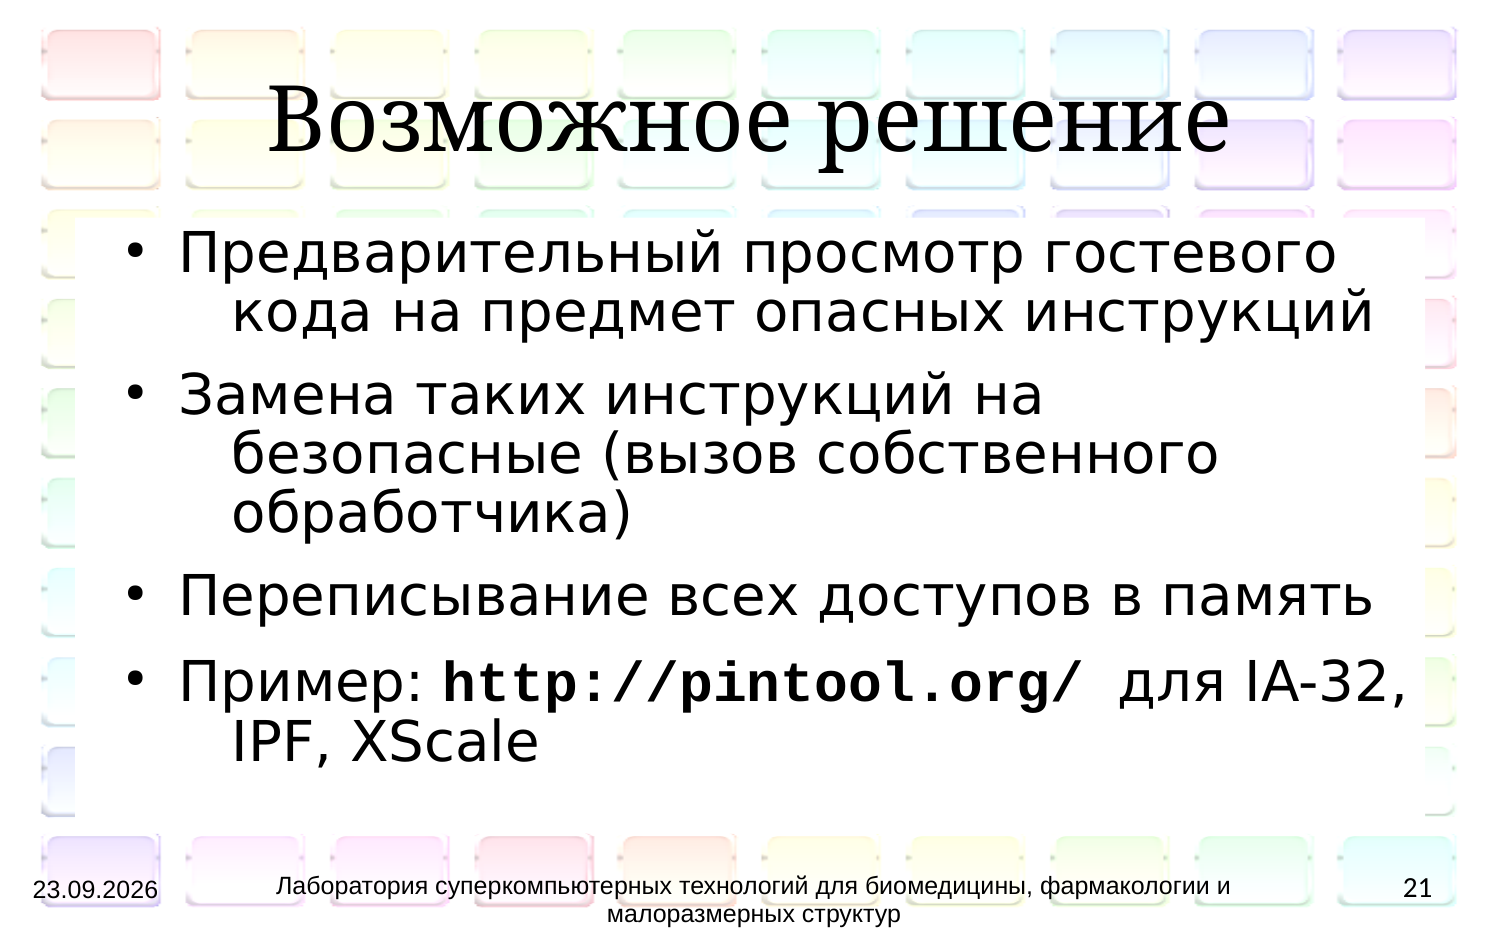

# Возможное решение
Предварительный просмотр гостевого кода на предмет опасных инструкций
Замена таких инструкций на безопасные (вызов собственного обработчика)
Переписывание всех доступов в память
Пример: http://pintool.org/ для IA-32, IPF, XScale
Лаборатория суперкомпьютерных технологий для биомедицины, фармакологии и малоразмерных структур